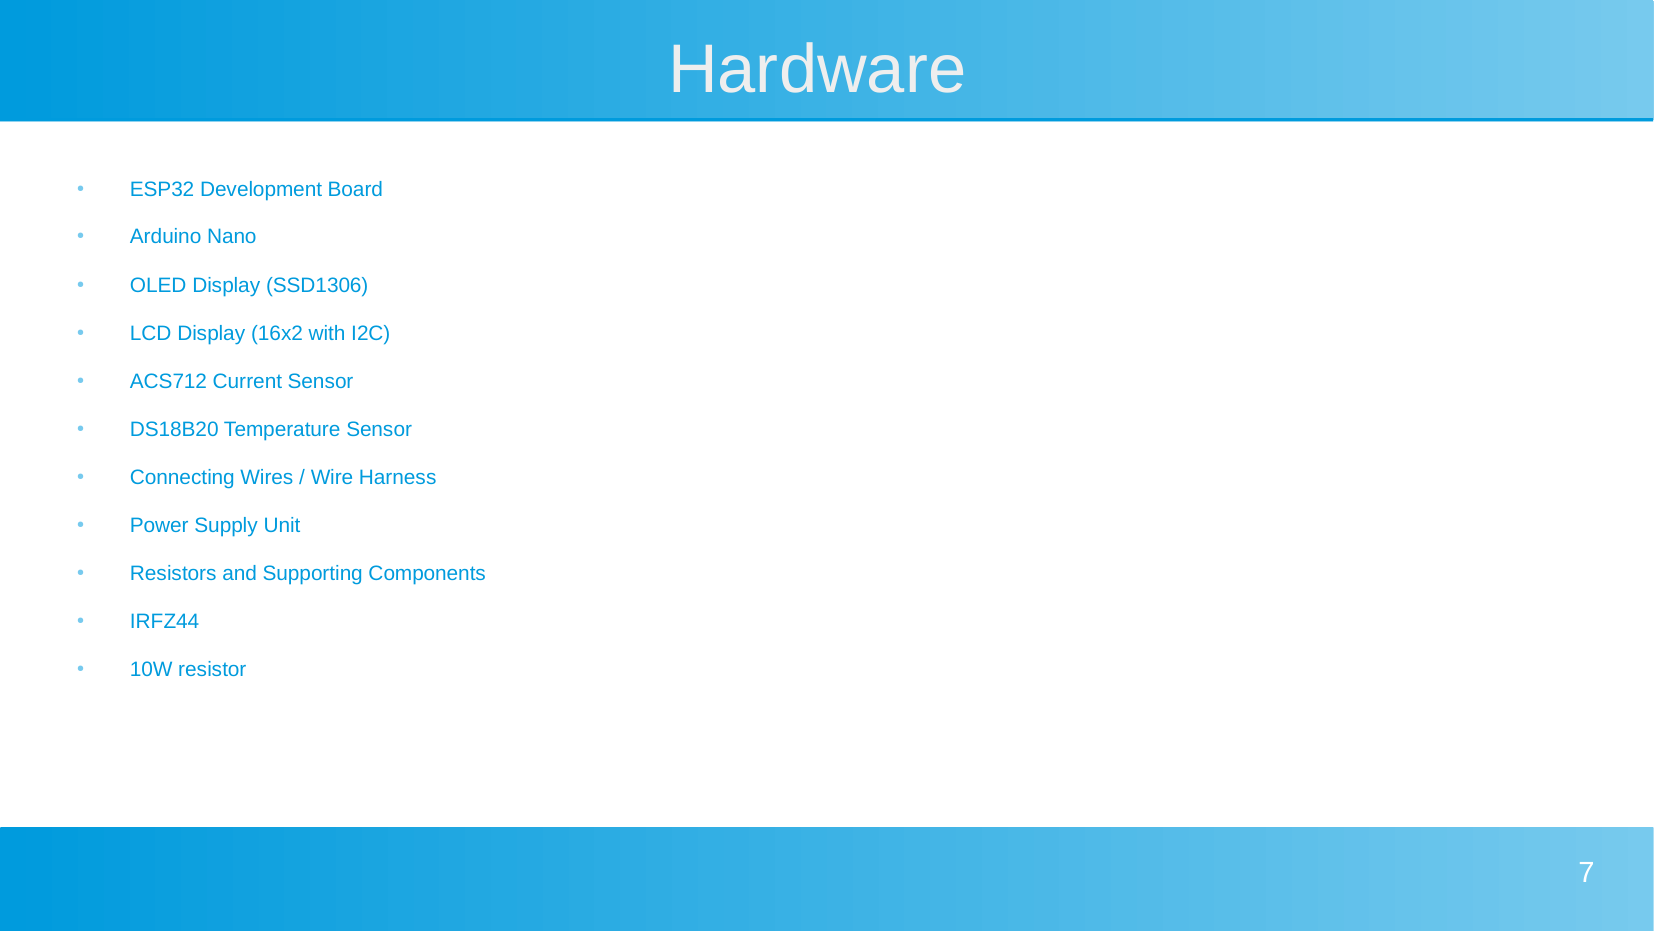

# Hardware
ESP32 Development Board
Arduino Nano
OLED Display (SSD1306)
LCD Display (16x2 with I2C)
ACS712 Current Sensor
DS18B20 Temperature Sensor
Connecting Wires / Wire Harness
Power Supply Unit
Resistors and Supporting Components
IRFZ44
10W resistor
7